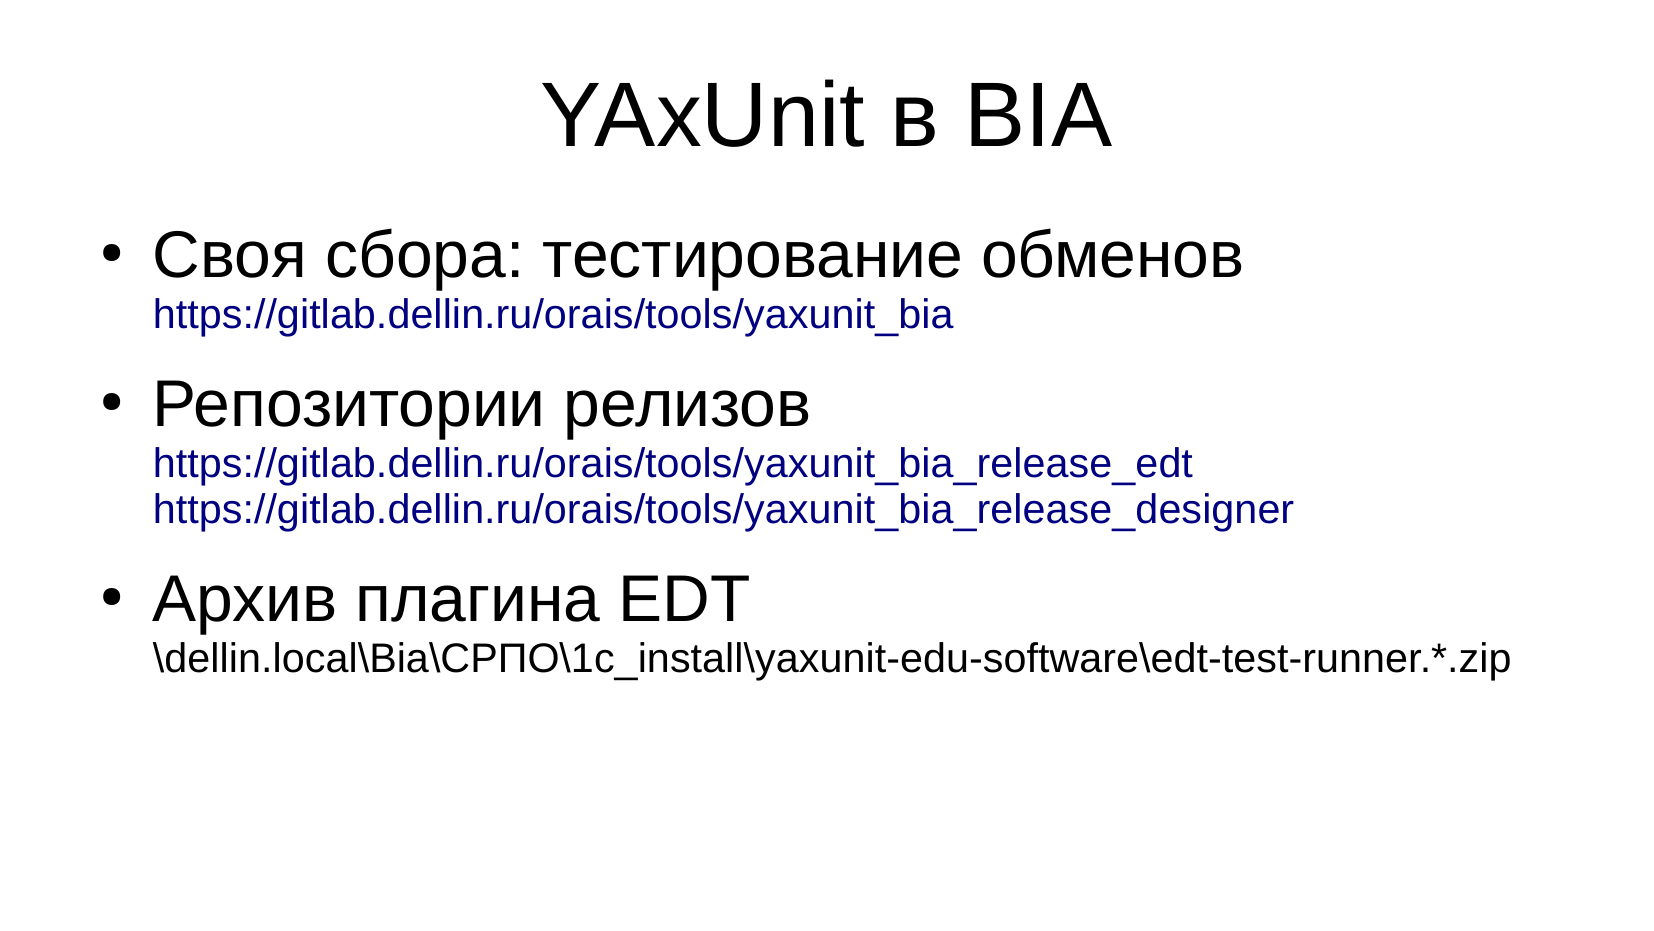

# YAxUnit в BIA
Своя сбора: тестирование обменов
https://gitlab.dellin.ru/orais/tools/yaxunit_bia
Репозитории релизов
https://gitlab.dellin.ru/orais/tools/yaxunit_bia_release_edthttps://gitlab.dellin.ru/orais/tools/yaxunit_bia_release_designer
Архив плагина EDT
\dellin.local\Bia\СРПО\1с_install\yaxunit-edu-software\edt-test-runner.*.zip